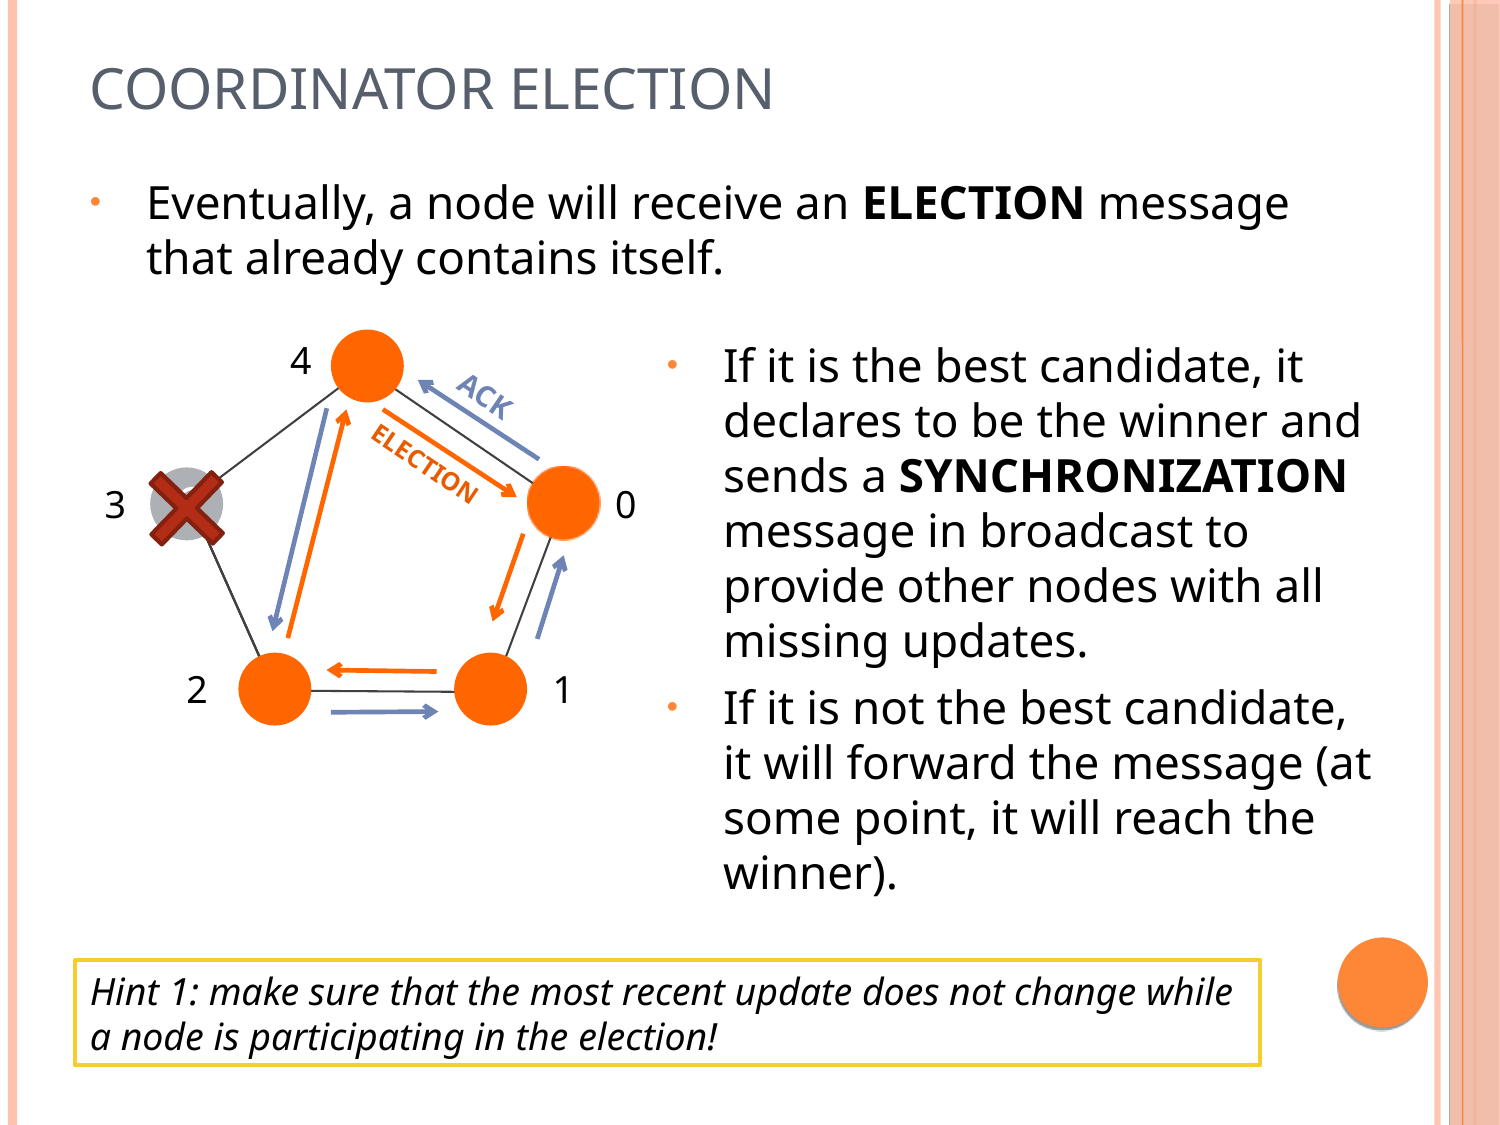

# Coordinator election
Eventually, a node will receive an ELECTION message that already contains itself.
4
If it is the best candidate, it declares to be the winner and sends a SYNCHRONIZATION message in broadcast to provide other nodes with all missing updates.
If it is not the best candidate, it will forward the message (at some point, it will reach the winner).
ACK
ELECTION
C
3
0
2
1
Hint 1: make sure that the most recent update does not change while a node is participating in the election!